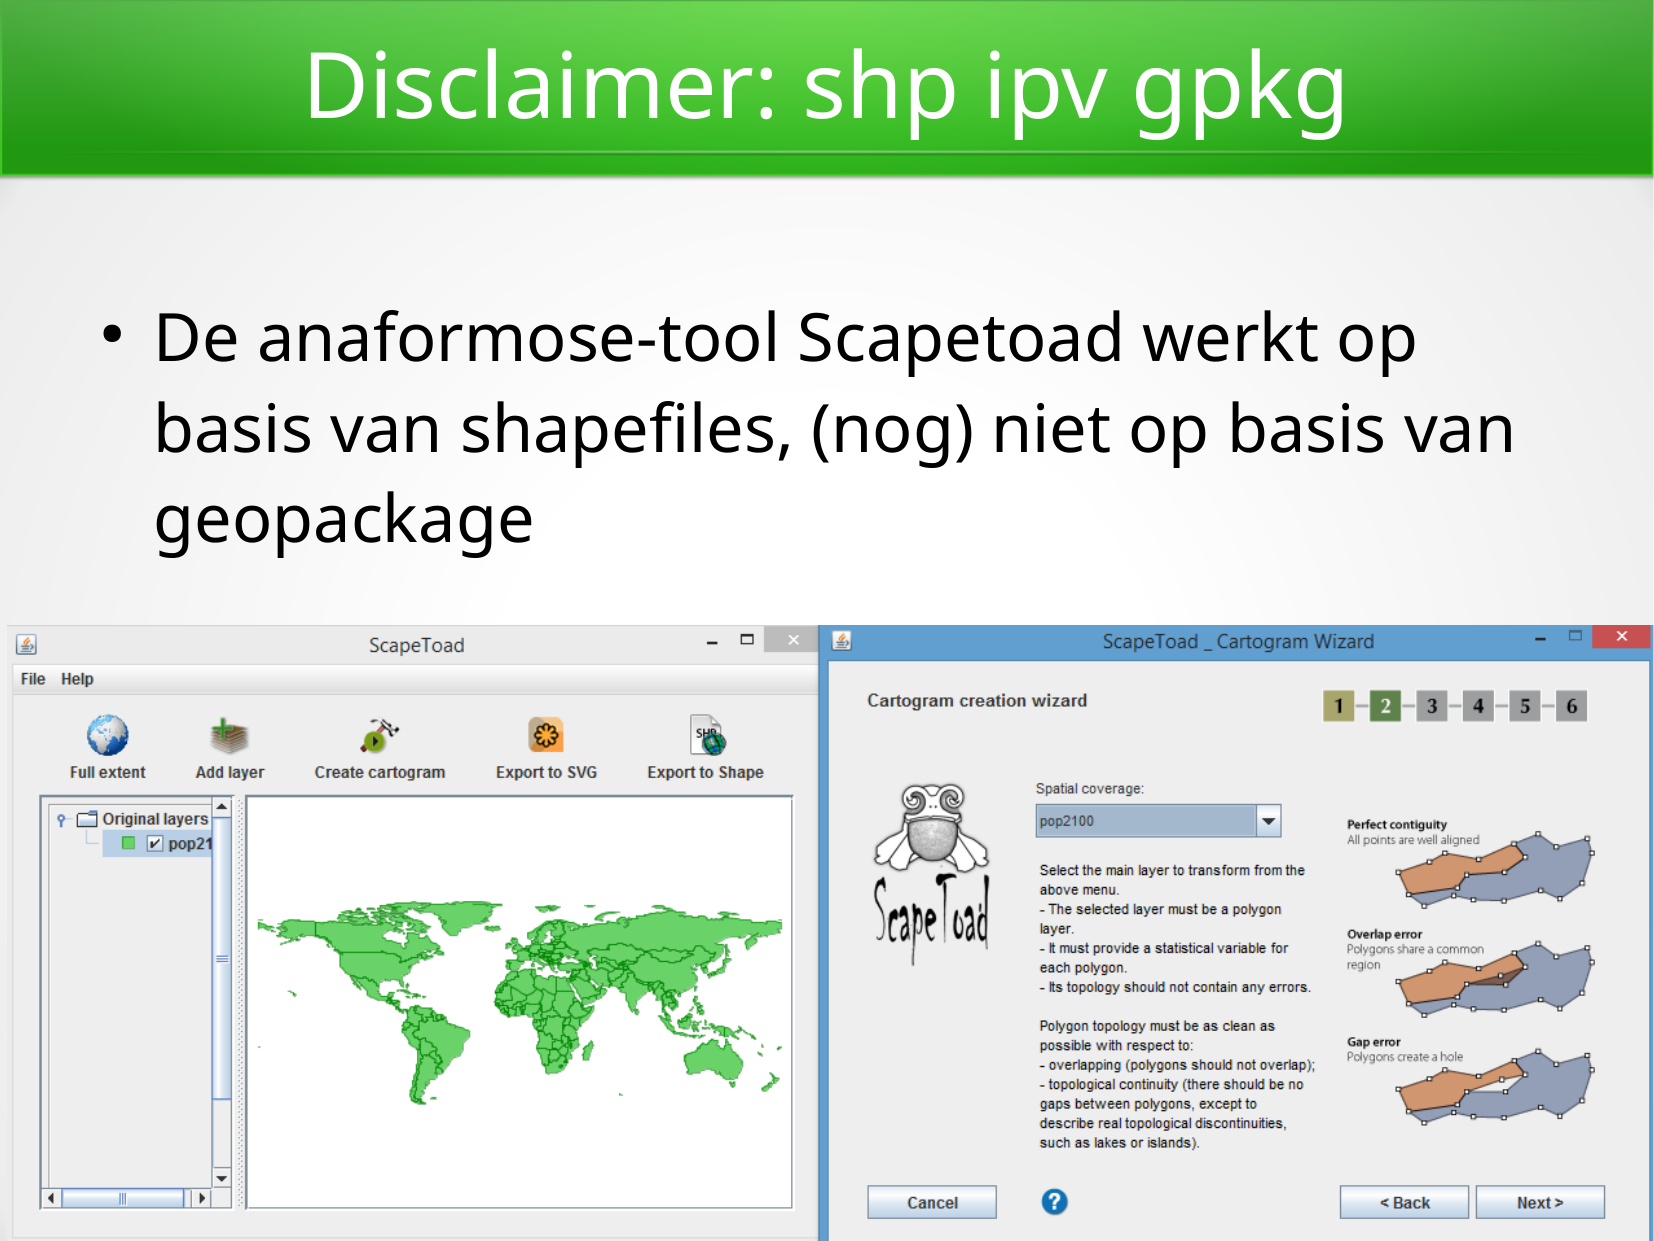

# Disclaimer: shp ipv gpkg
De anaformose-tool Scapetoad werkt op basis van shapefiles, (nog) niet op basis van geopackage